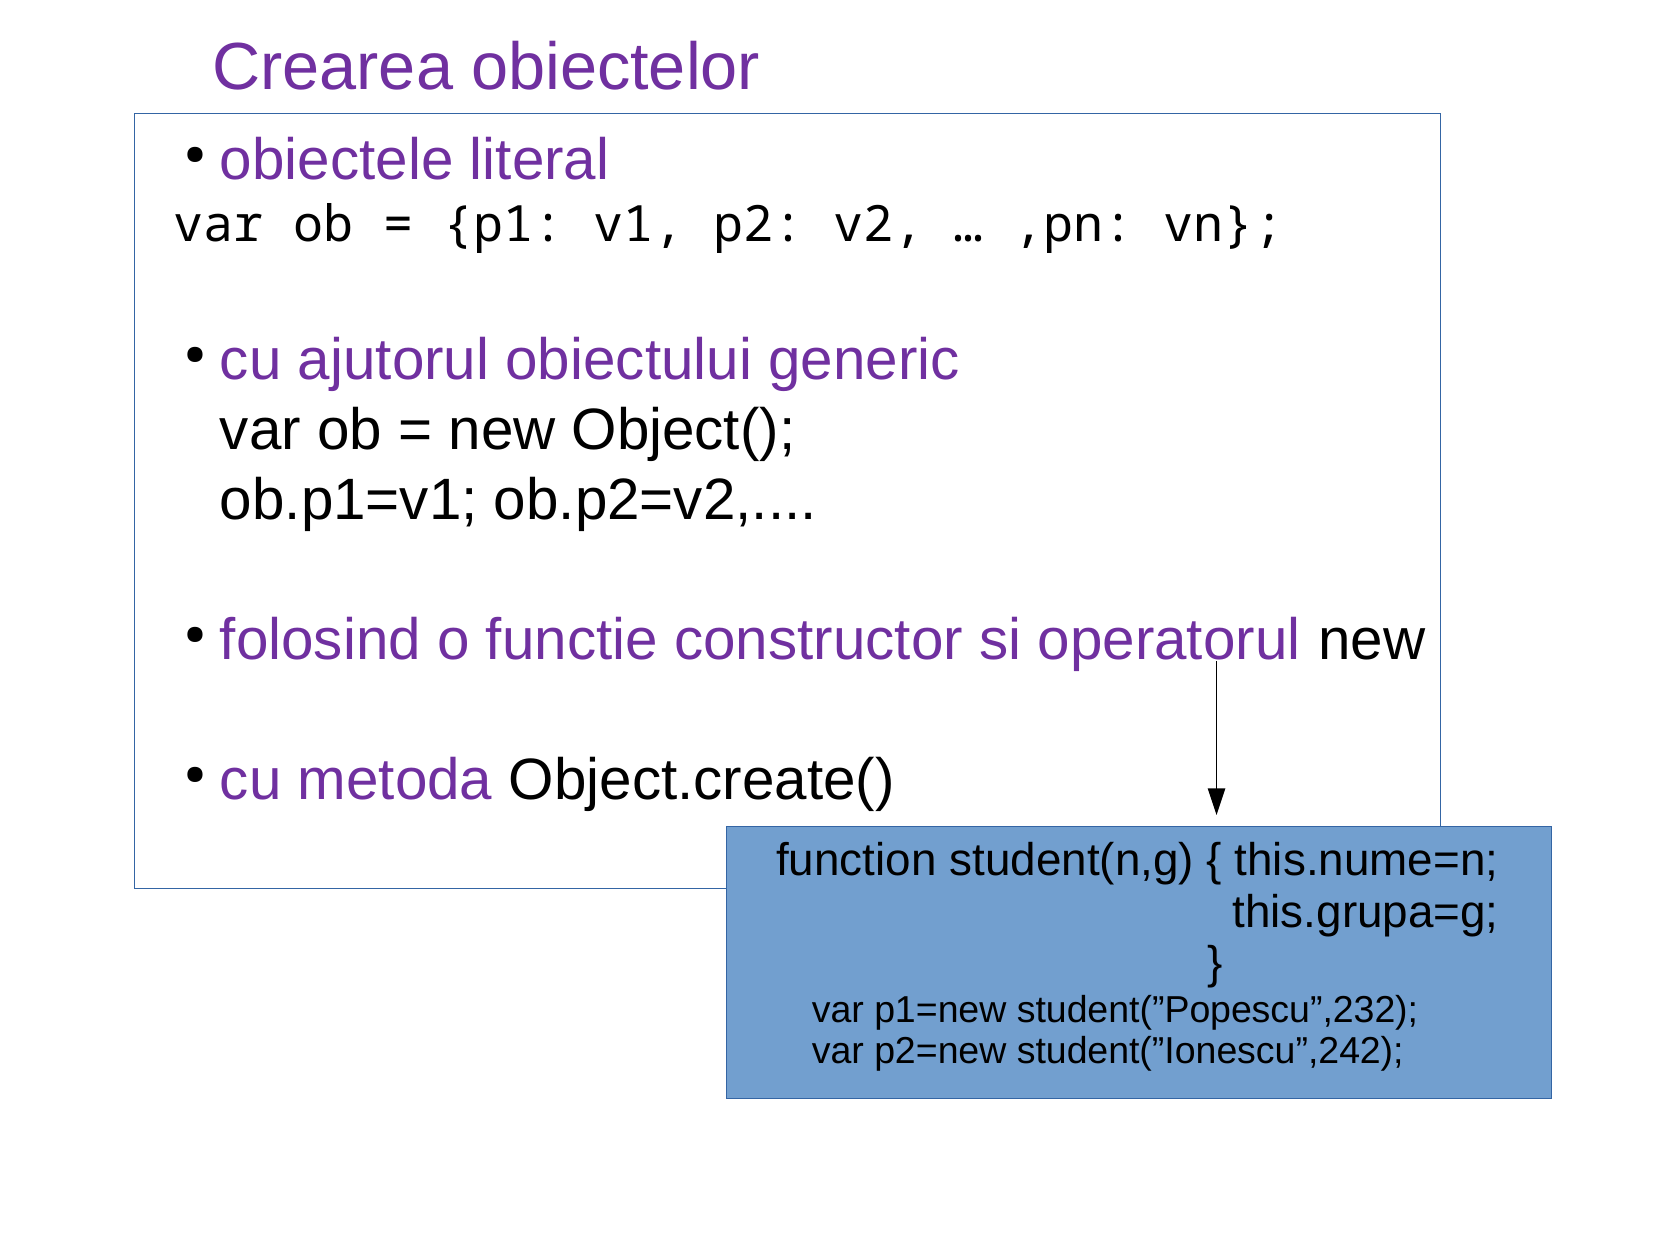

Crearea obiectelor
obiectele literal
var ob = {p1: v1, p2: v2, … ,pn: vn};
cu ajutorul obiectului generic
var ob = new Object();
ob.p1=v1; ob.p2=v2,....
folosind o functie constructor si operatorul new
cu metoda Object.create()
function student(n,g) { this.nume=n;
 this.grupa=g;
 }
var p1=new student(”Popescu”,232);
var p2=new student(”Ionescu”,242);